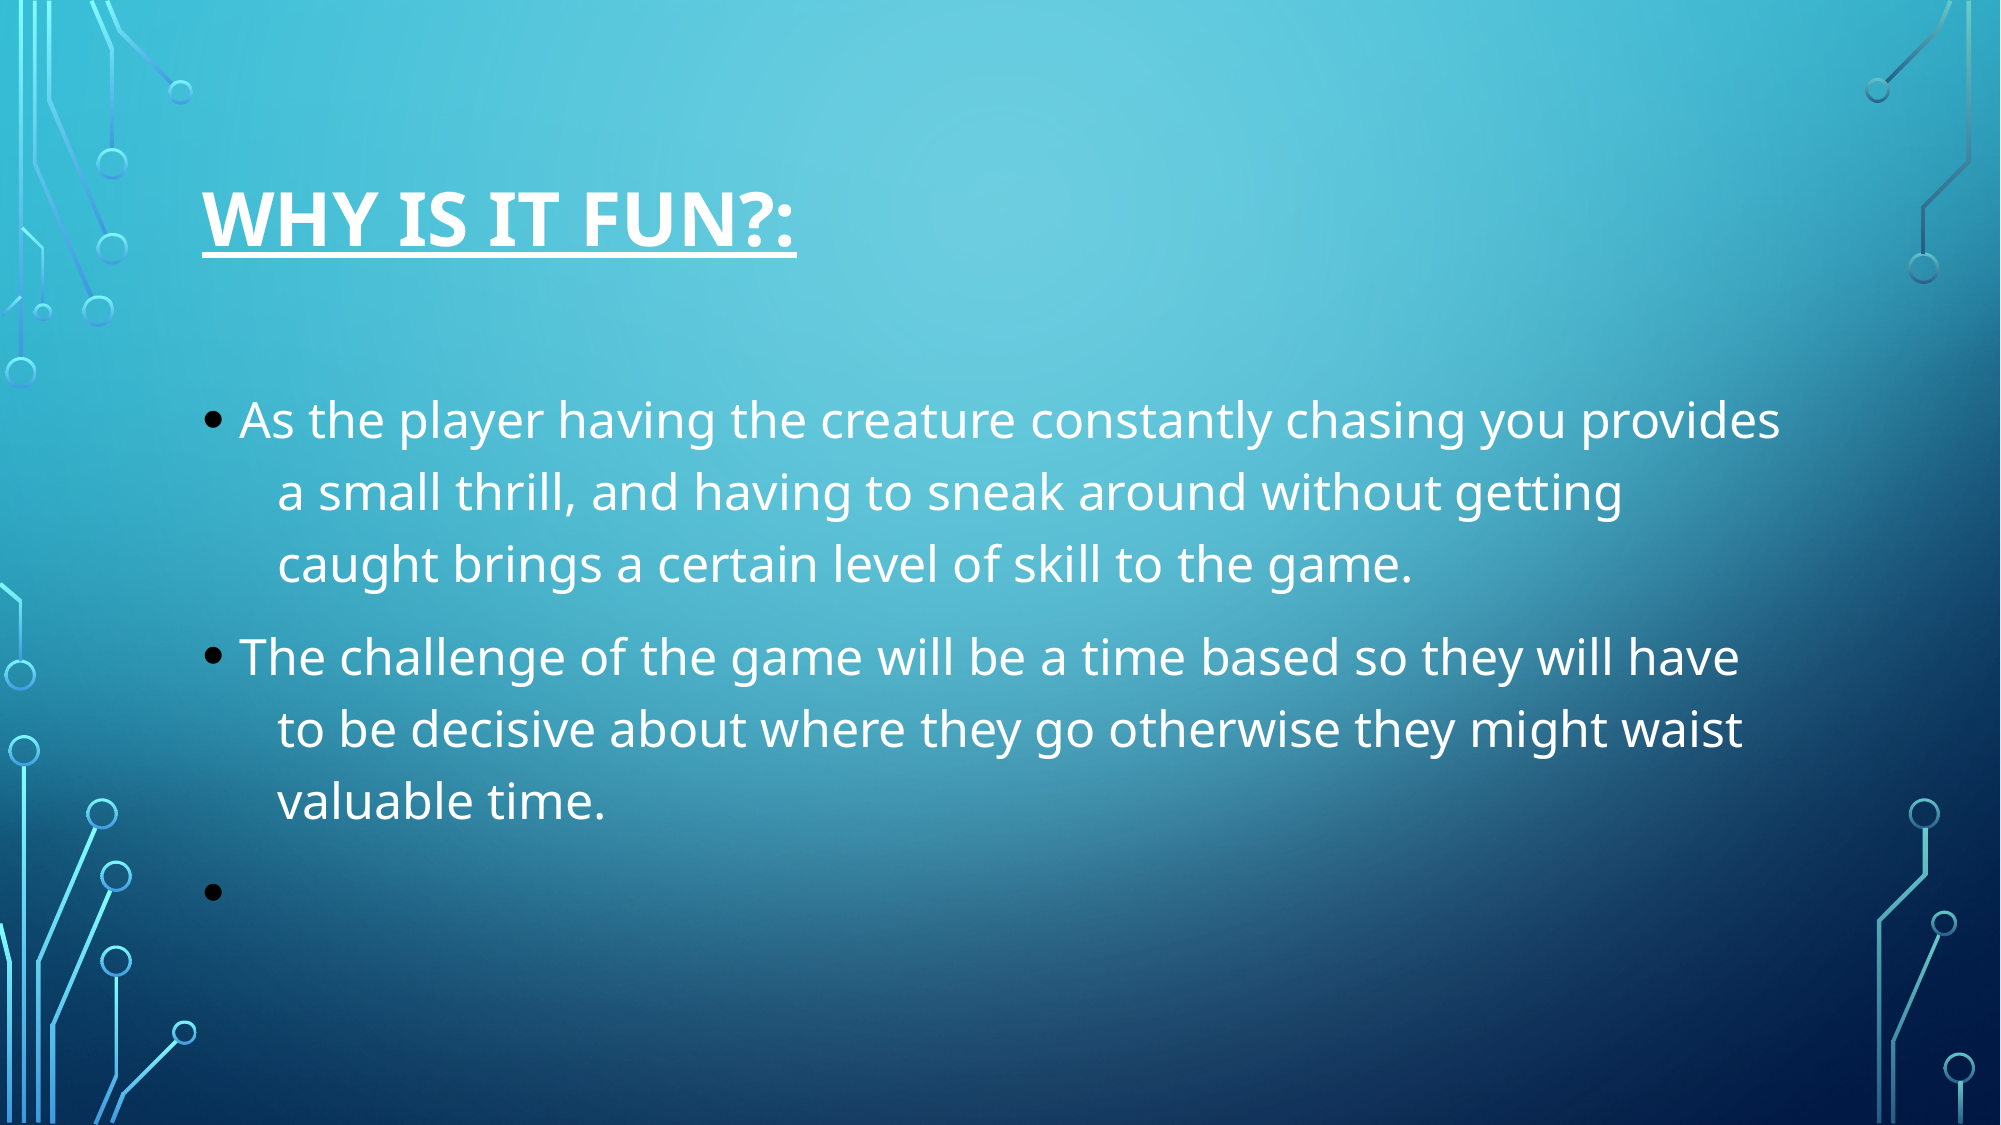

# Why is it fun?:
As the player having the creature constantly chasing you provides a small thrill, and having to sneak around without getting caught brings a certain level of skill to the game.
The challenge of the game will be a time based so they will have to be decisive about where they go otherwise they might waist valuable time.